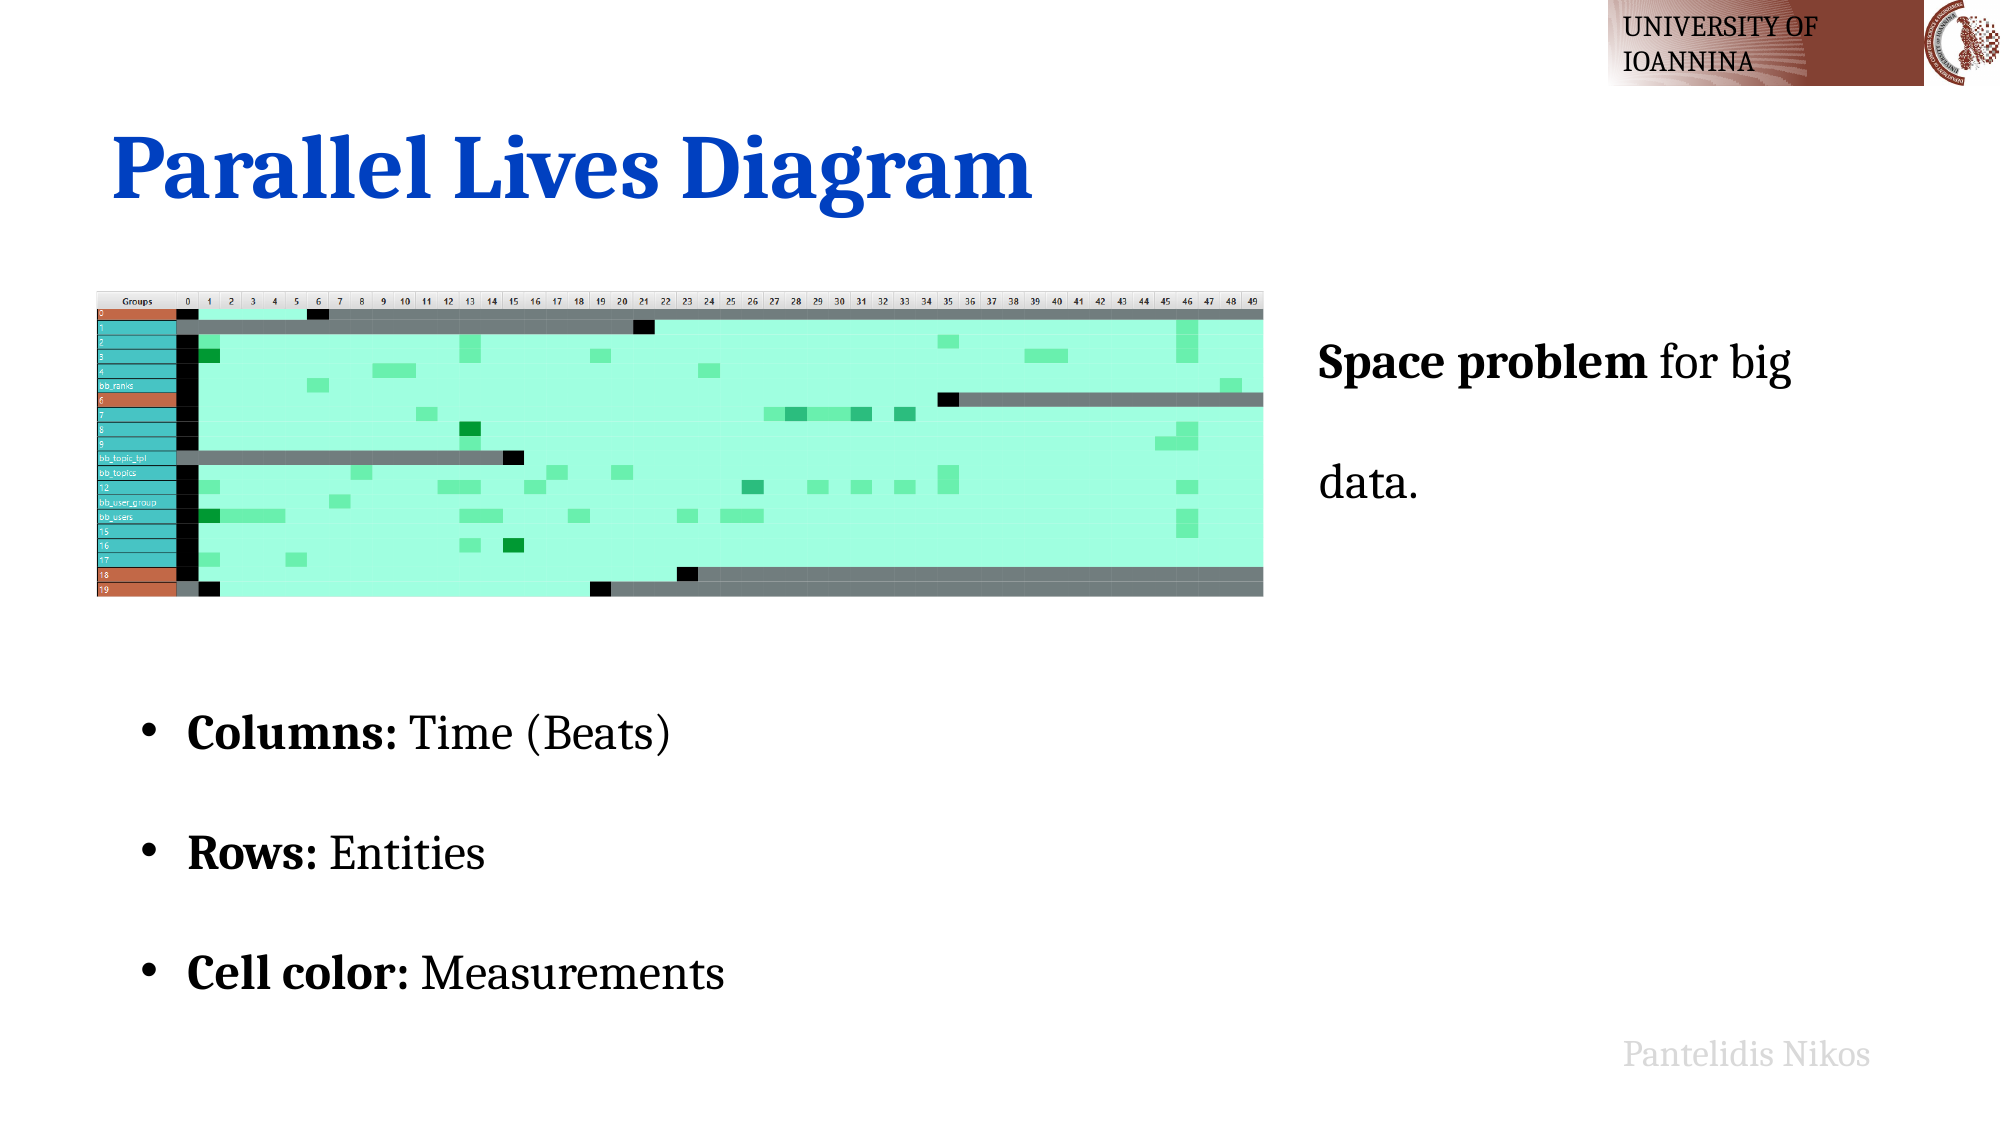

Parallel Lives Diagram
Space problem for big data.
Columns: Time (Beats)
Rows: Entities
Cell color: Measurements